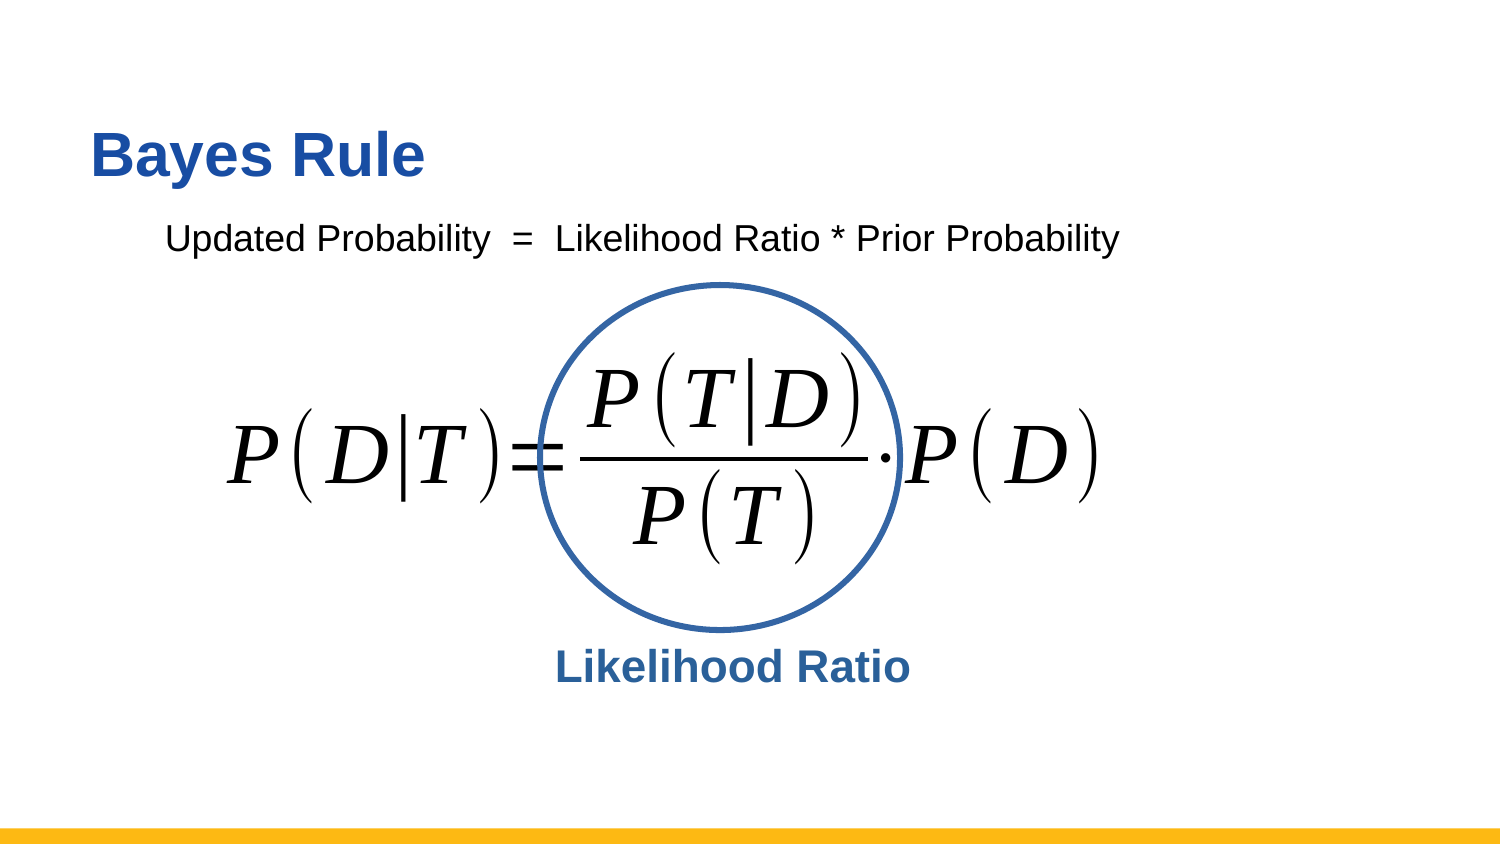

# Bayes Rule
Updated Probability = Likelihood Ratio * Prior Probability
Likelihood Ratio